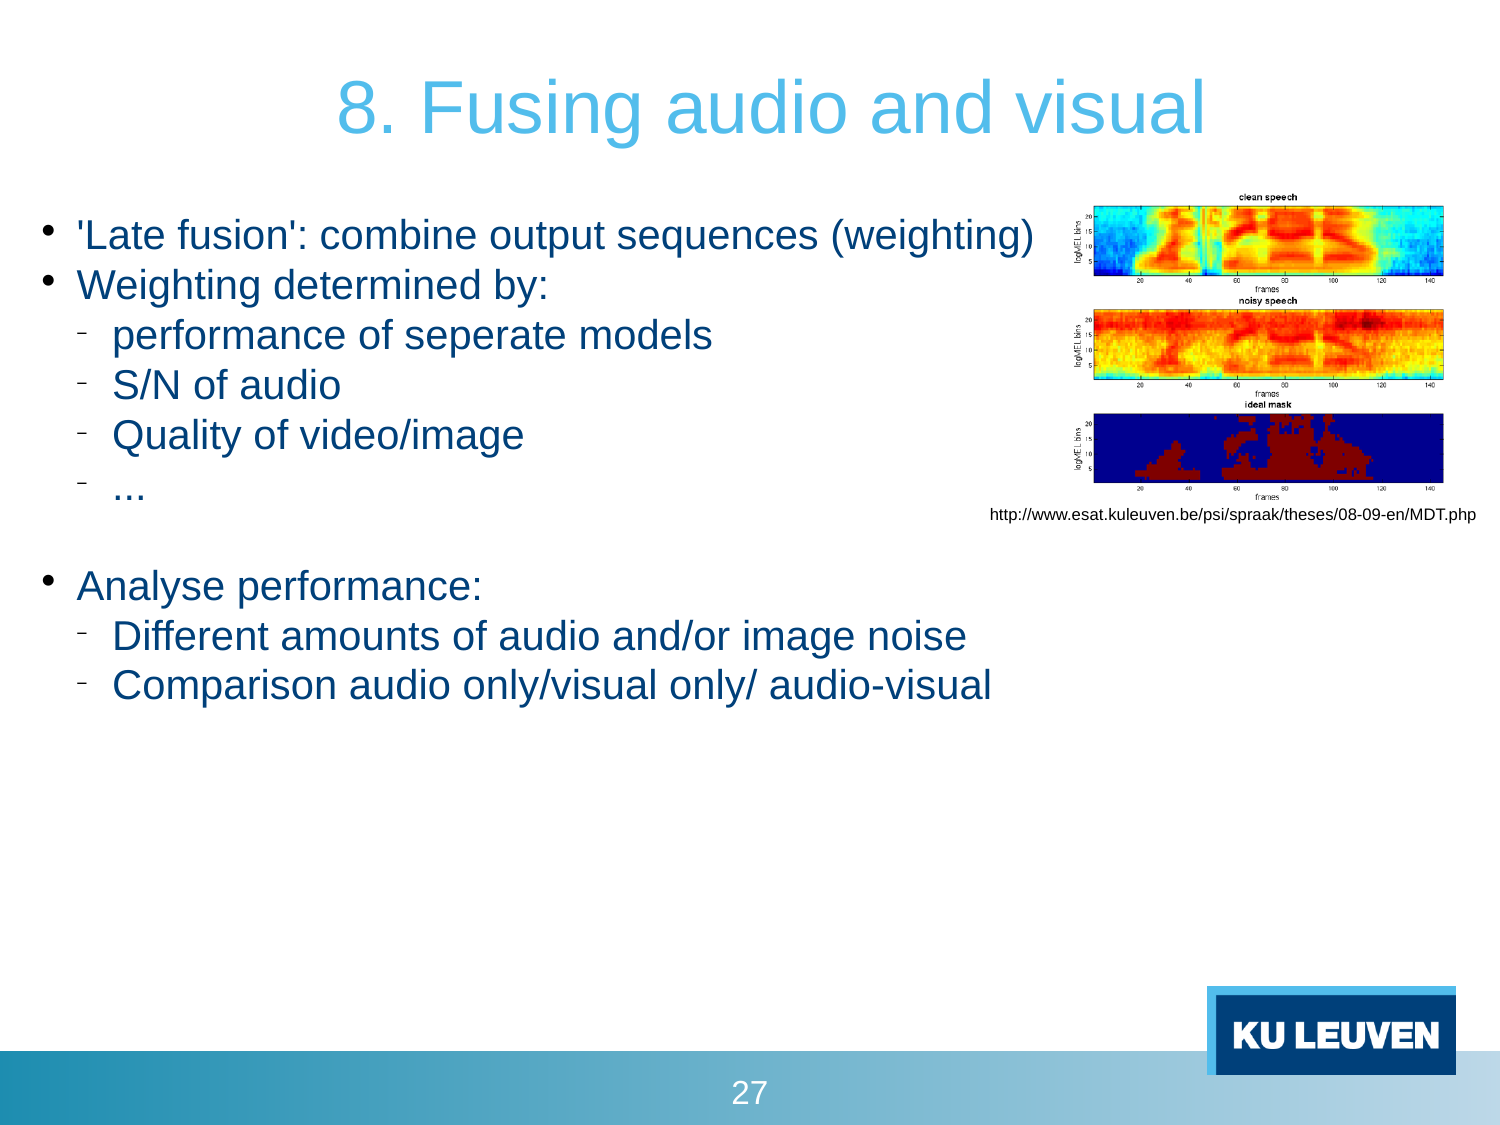

8. Fusing audio and visual
'Late fusion': combine output sequences (weighting)
Weighting determined by:
performance of seperate models
S/N of audio
Quality of video/image
...
Analyse performance:
Different amounts of audio and/or image noise
Comparison audio only/visual only/ audio-visual
http://www.esat.kuleuven.be/psi/spraak/theses/08-09-en/MDT.php